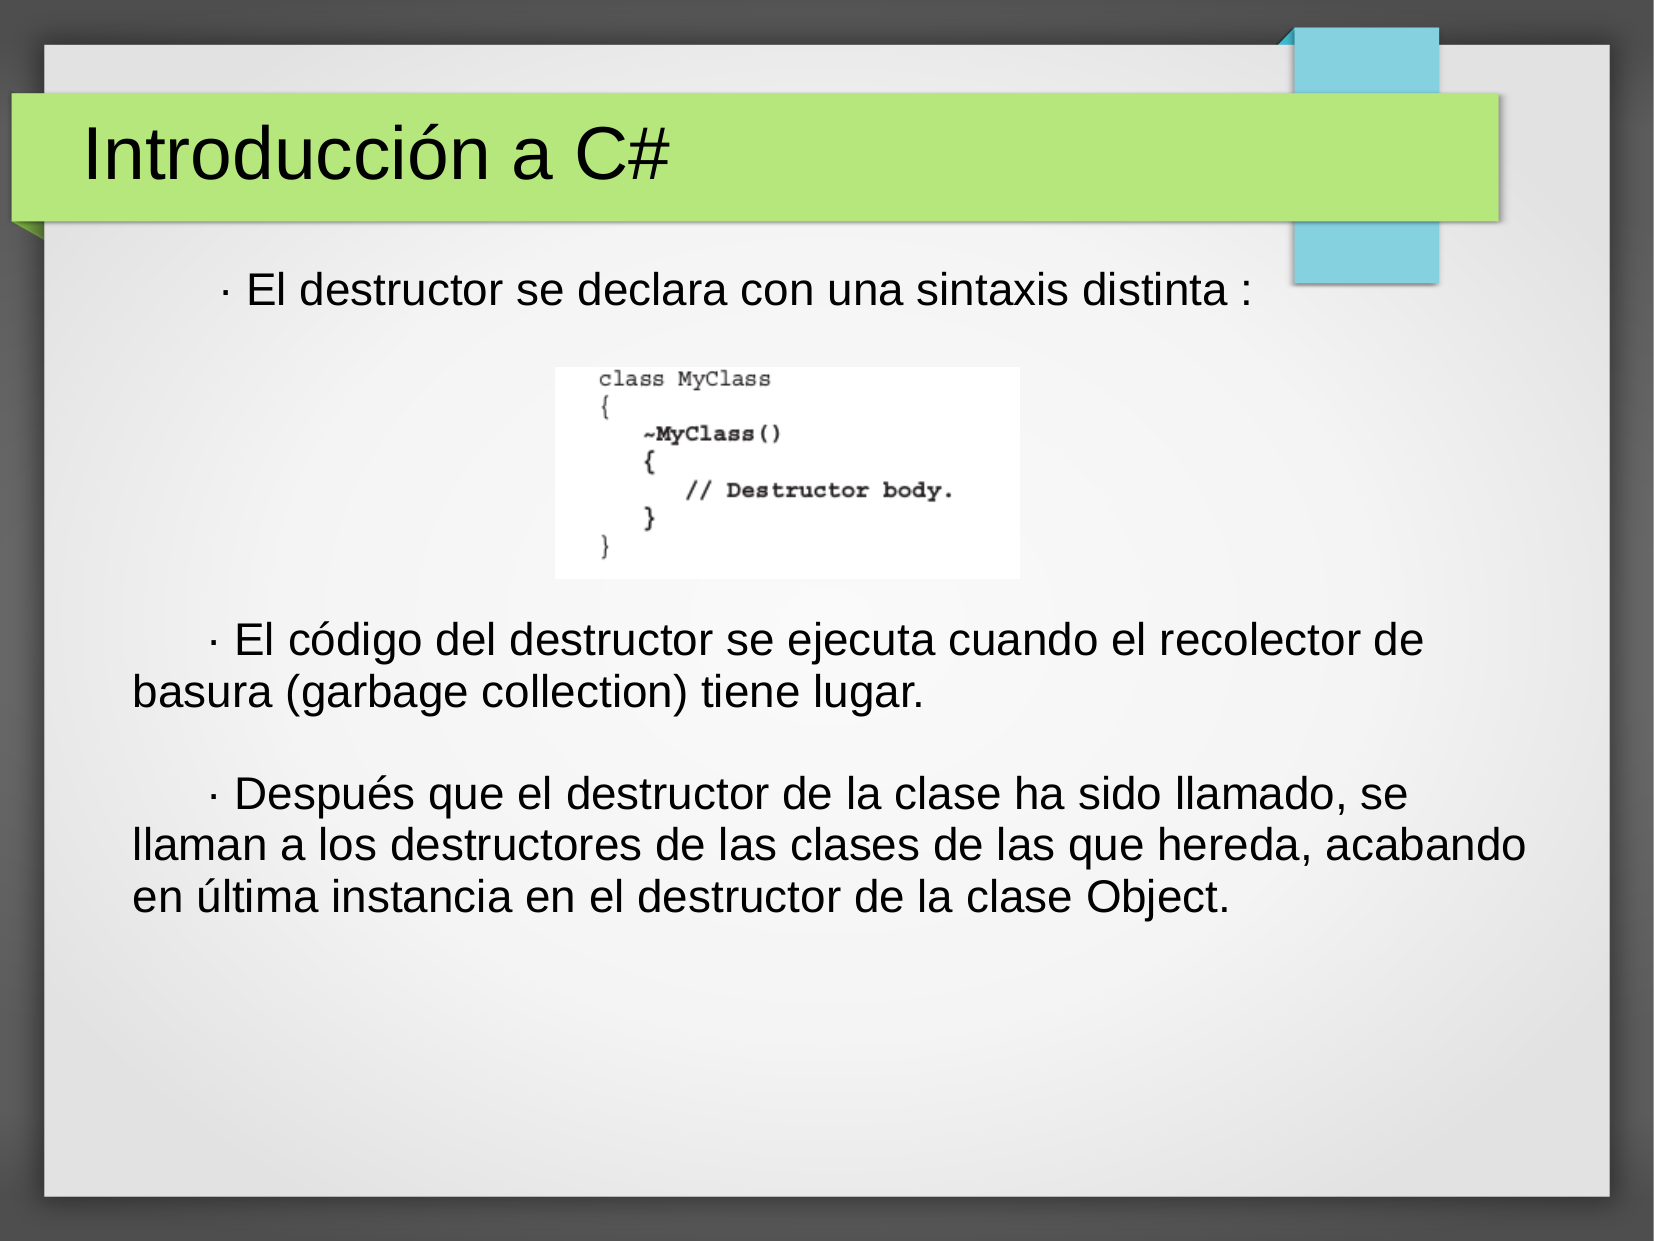

# Introducción a C#
		· El destructor se declara con una sintaxis distinta :
		· El código del destructor se ejecuta cuando el recolector de 			basura (garbage collection) tiene lugar.
		· Después que el destructor de la clase ha sido llamado, se 			llaman a los destructores de las clases de las que hereda, acabando 	en última instancia en el destructor de la clase Object.